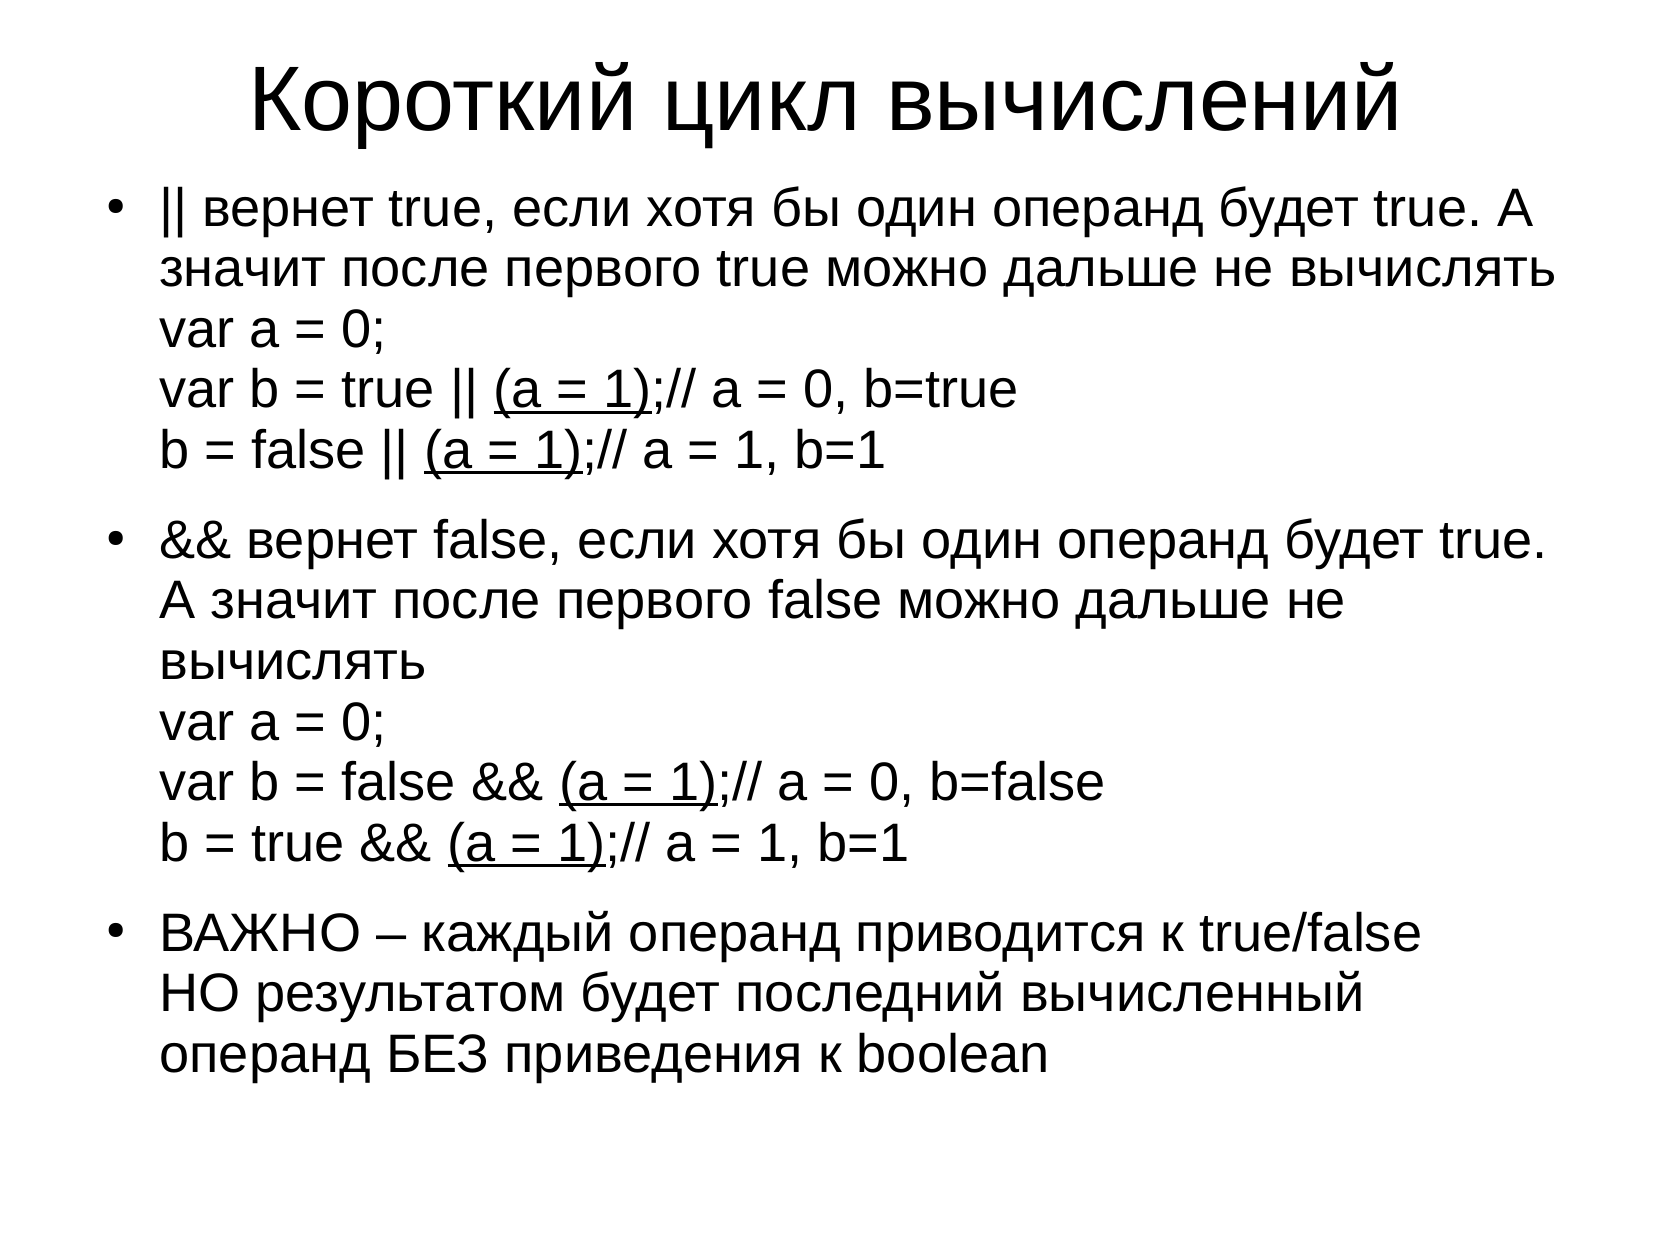

# Короткий цикл вычислений
|| вернет true, если хотя бы один операнд будет true. А значит после первого true можно дальше не вычислять
var a = 0;
var b = true || (a = 1);// a = 0, b=true
b = false || (a = 1);// a = 1, b=1
&& вернет false, если хотя бы один операнд будет true. А значит после первого false можно дальше не вычислять
var a = 0;
var b = false && (a = 1);// a = 0, b=false
b = true && (a = 1);// a = 1, b=1
ВАЖНО – каждый операнд приводится к true/false
НО результатом будет последний вычисленный операнд БЕЗ приведения к boolean